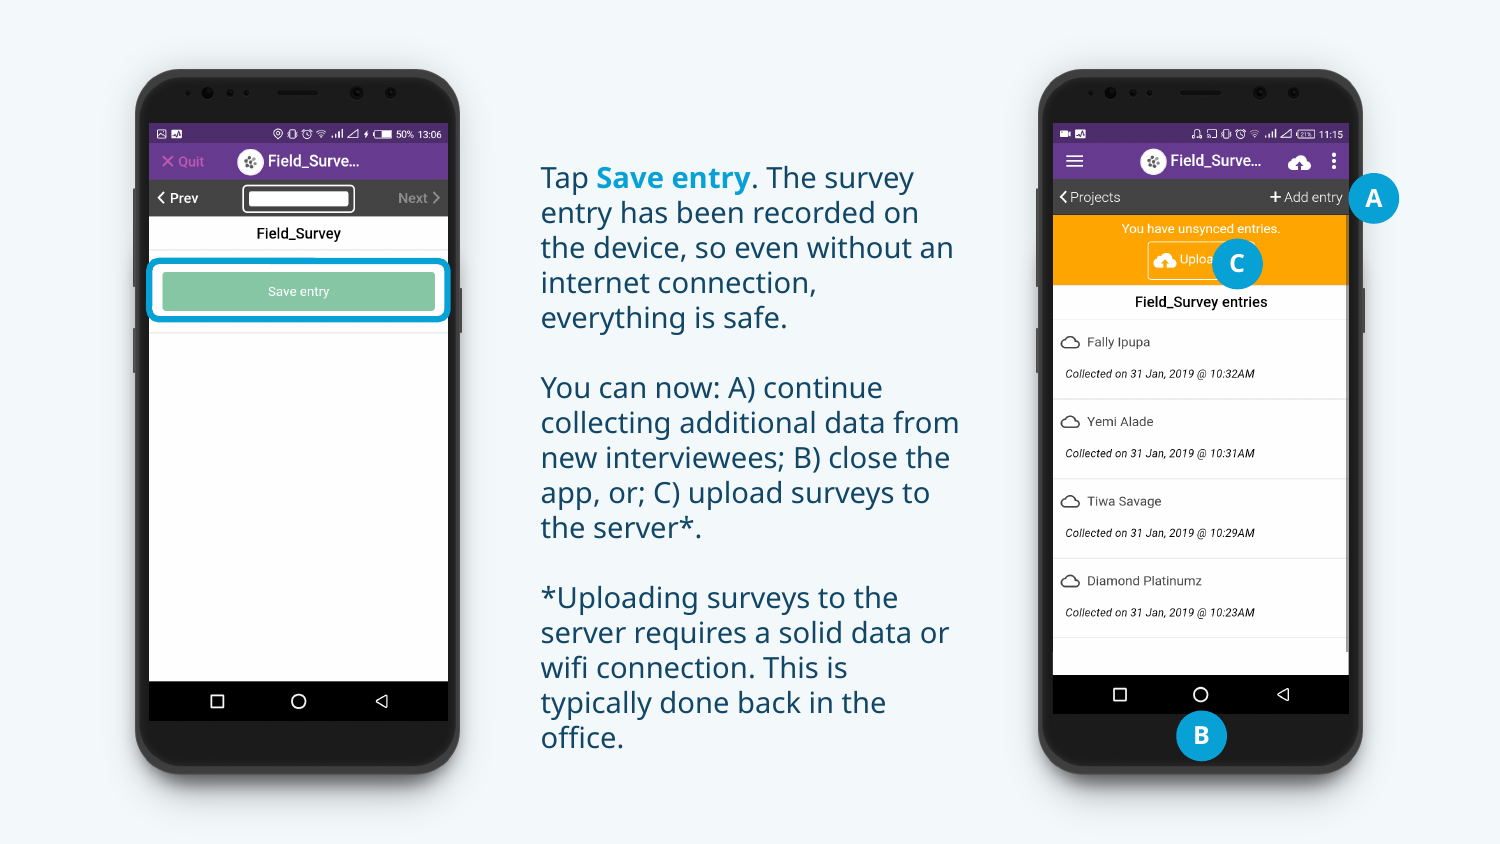

Tap Save entry. The survey entry has been recorded on the device, so even without an internet connection, everything is safe.
You can now: A) continue collecting additional data from new interviewees; B) close the app, or; C) upload surveys to the server*.
*Uploading surveys to the server requires a solid data or wifi connection. This is typically done back in the office.
A
C
B